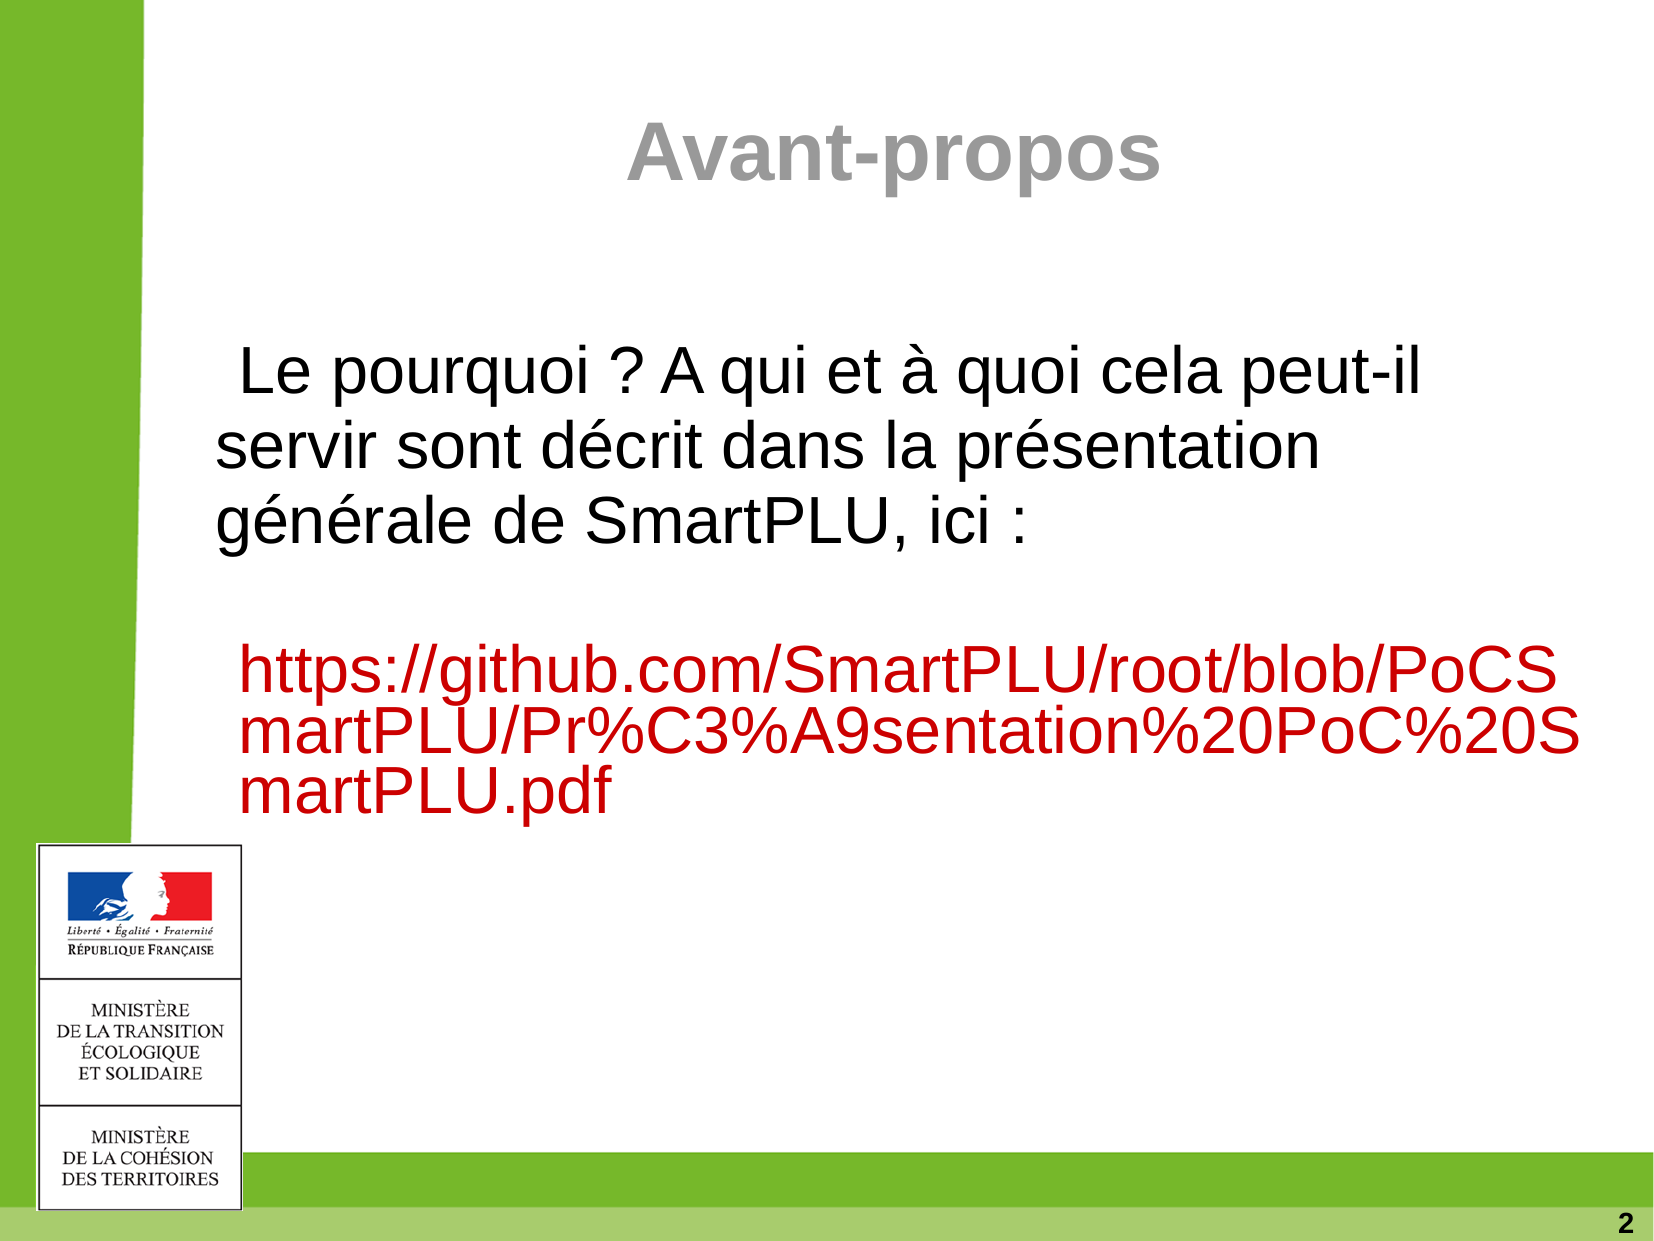

# Avant-propos
Le pourquoi ? A qui et à quoi cela peut-il servir sont décrit dans la présentation générale de SmartPLU, ici :
https://github.com/SmartPLU/root/blob/PoCSmartPLU/Pr%C3%A9sentation%20PoC%20SmartPLU.pdf